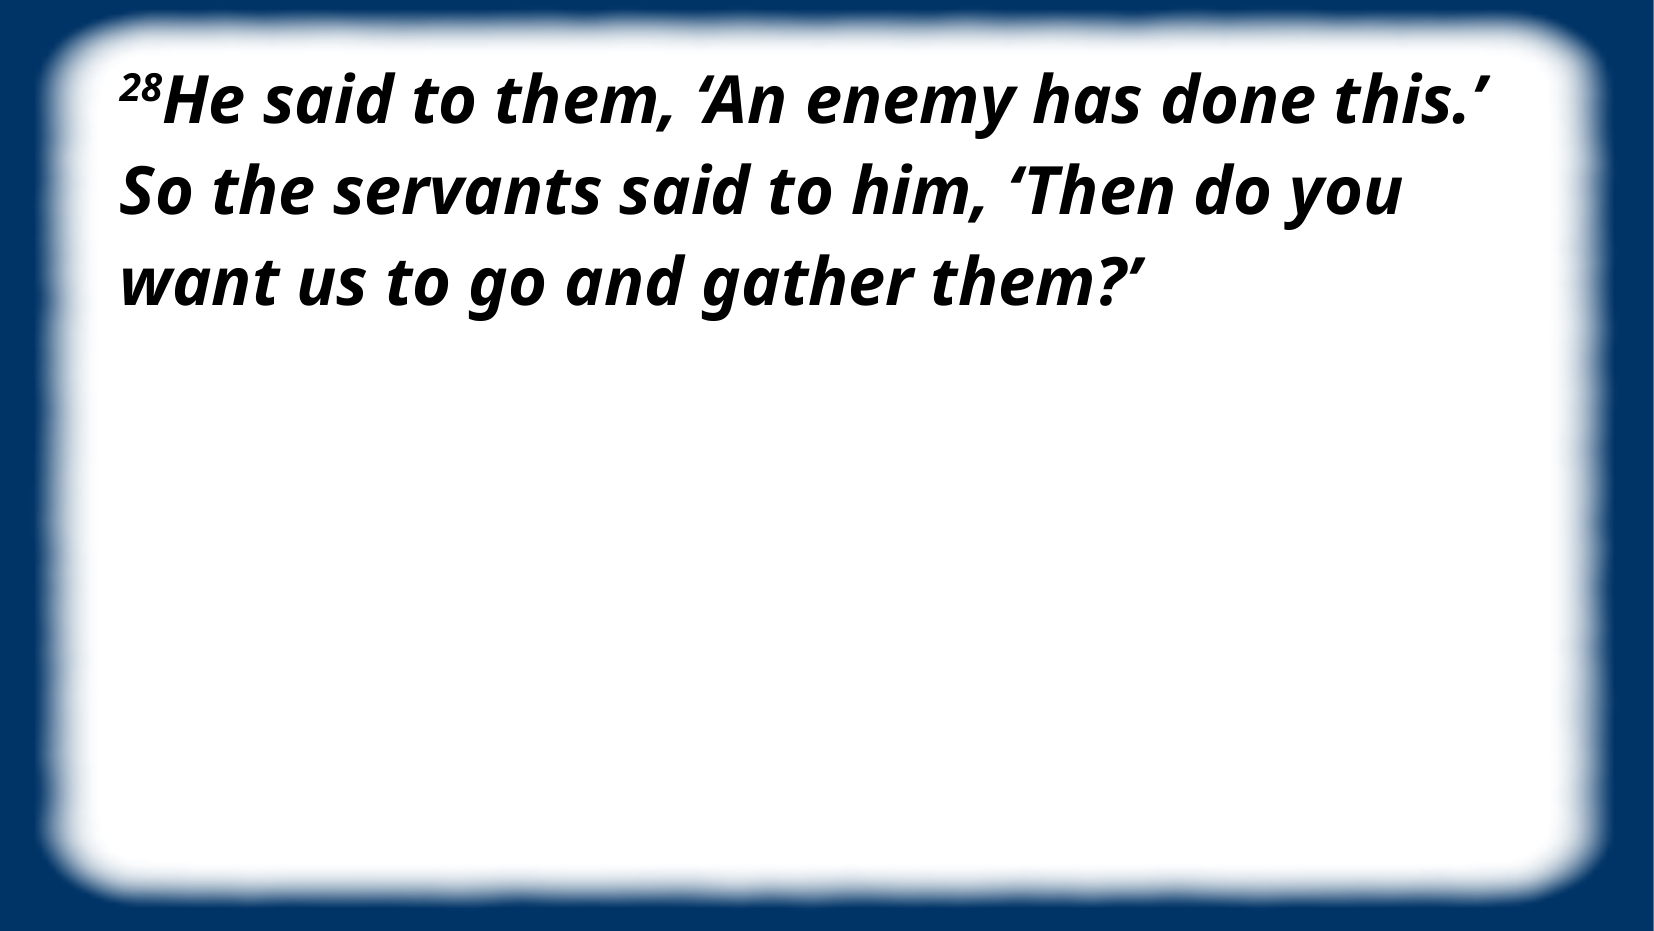

28He said to them, ‘An enemy has done this.’ So the servants said to him, ‘Then do you want us to go and gather them?’